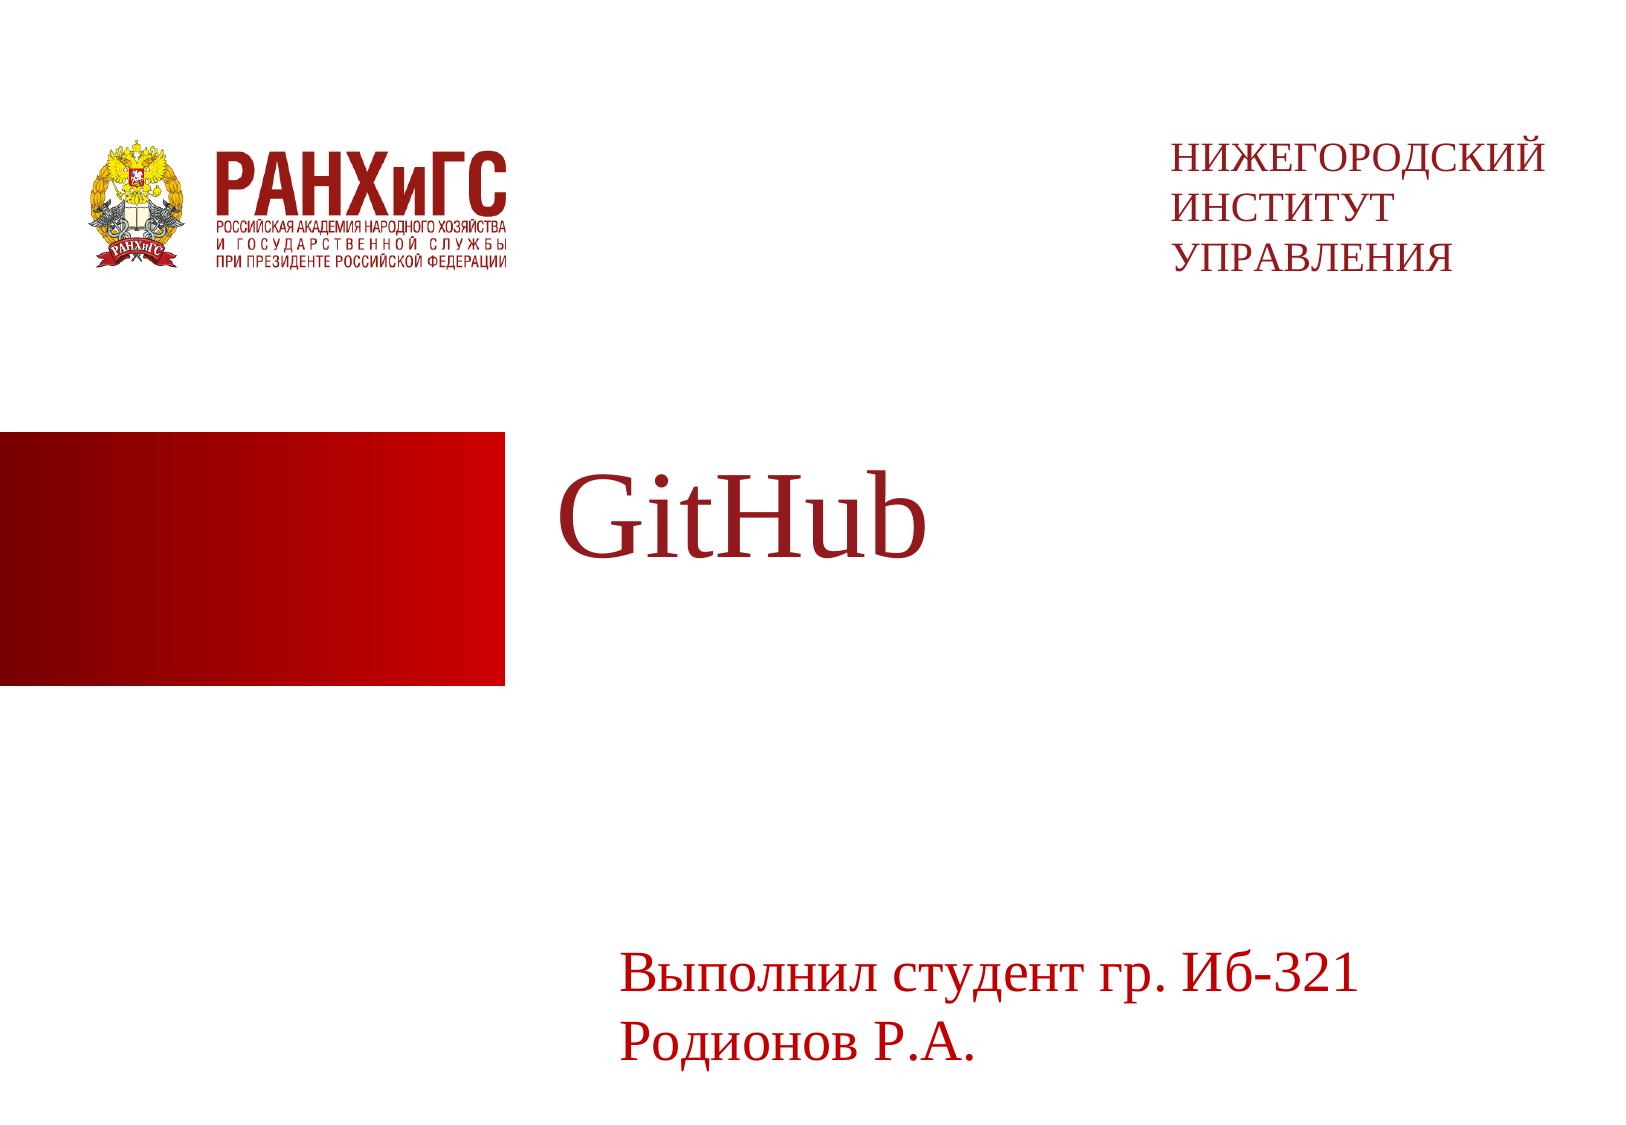

НИЖЕГОРОДСКИЙ
ИНСТИТУТ
УПРАВЛЕНИЯ
GitHub
Выполнил студент гр. Иб-321 Родионов Р.А.